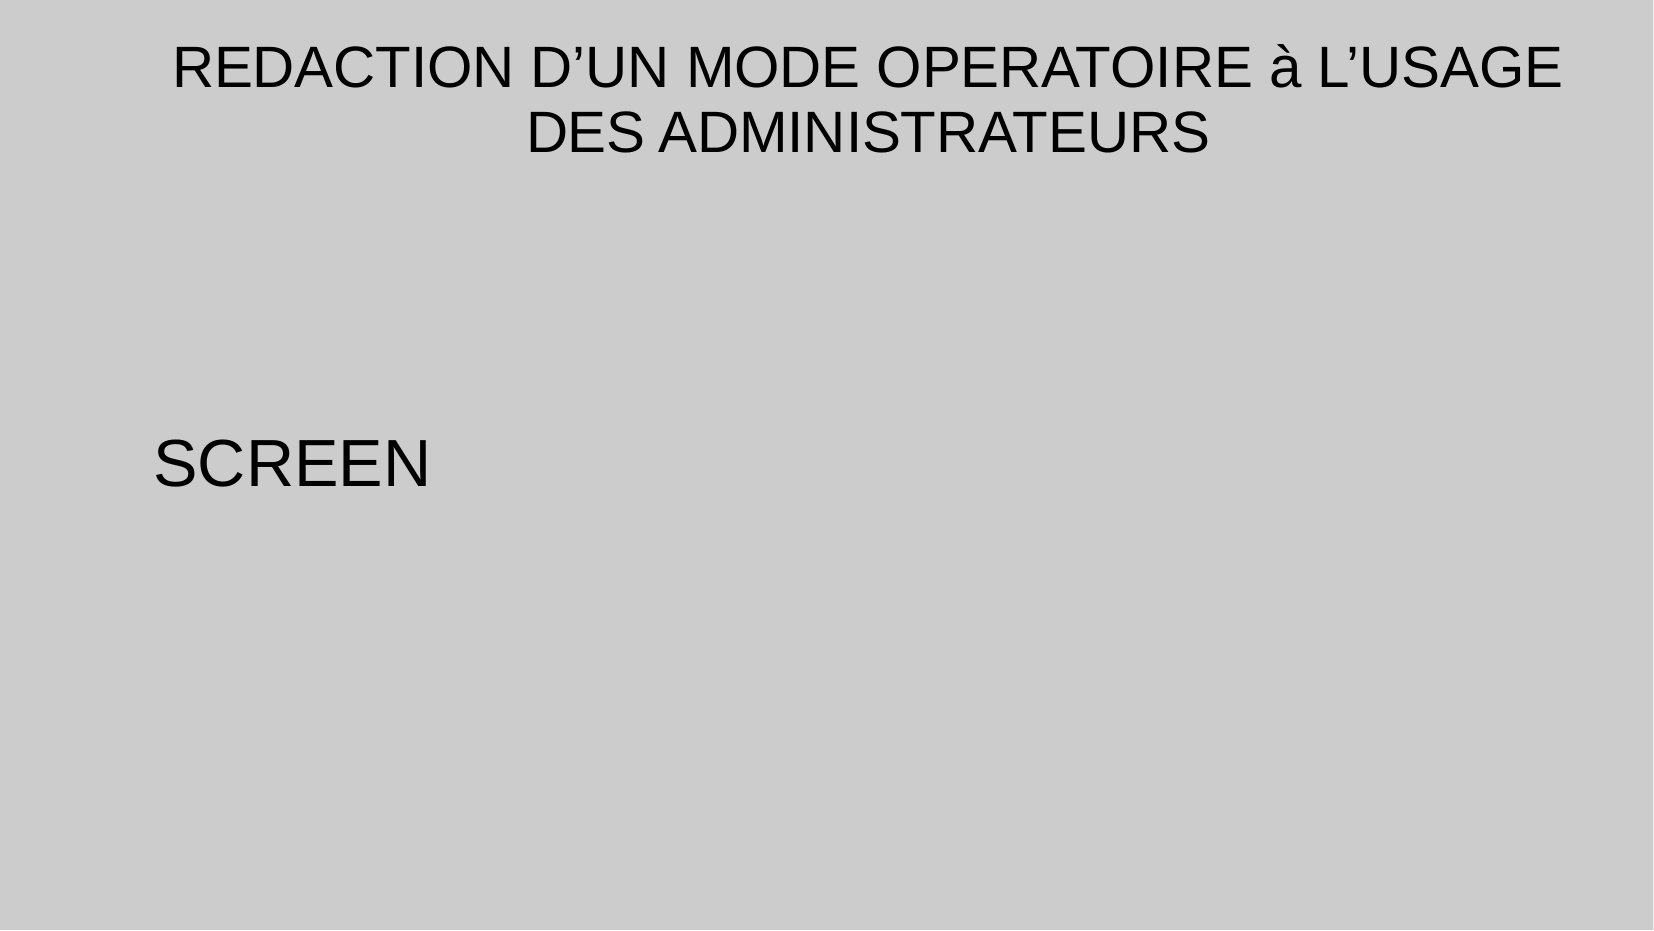

# REDACTION D’UN MODE OPERATOIRE à L’USAGE DES ADMINISTRATEURS
SCREEN